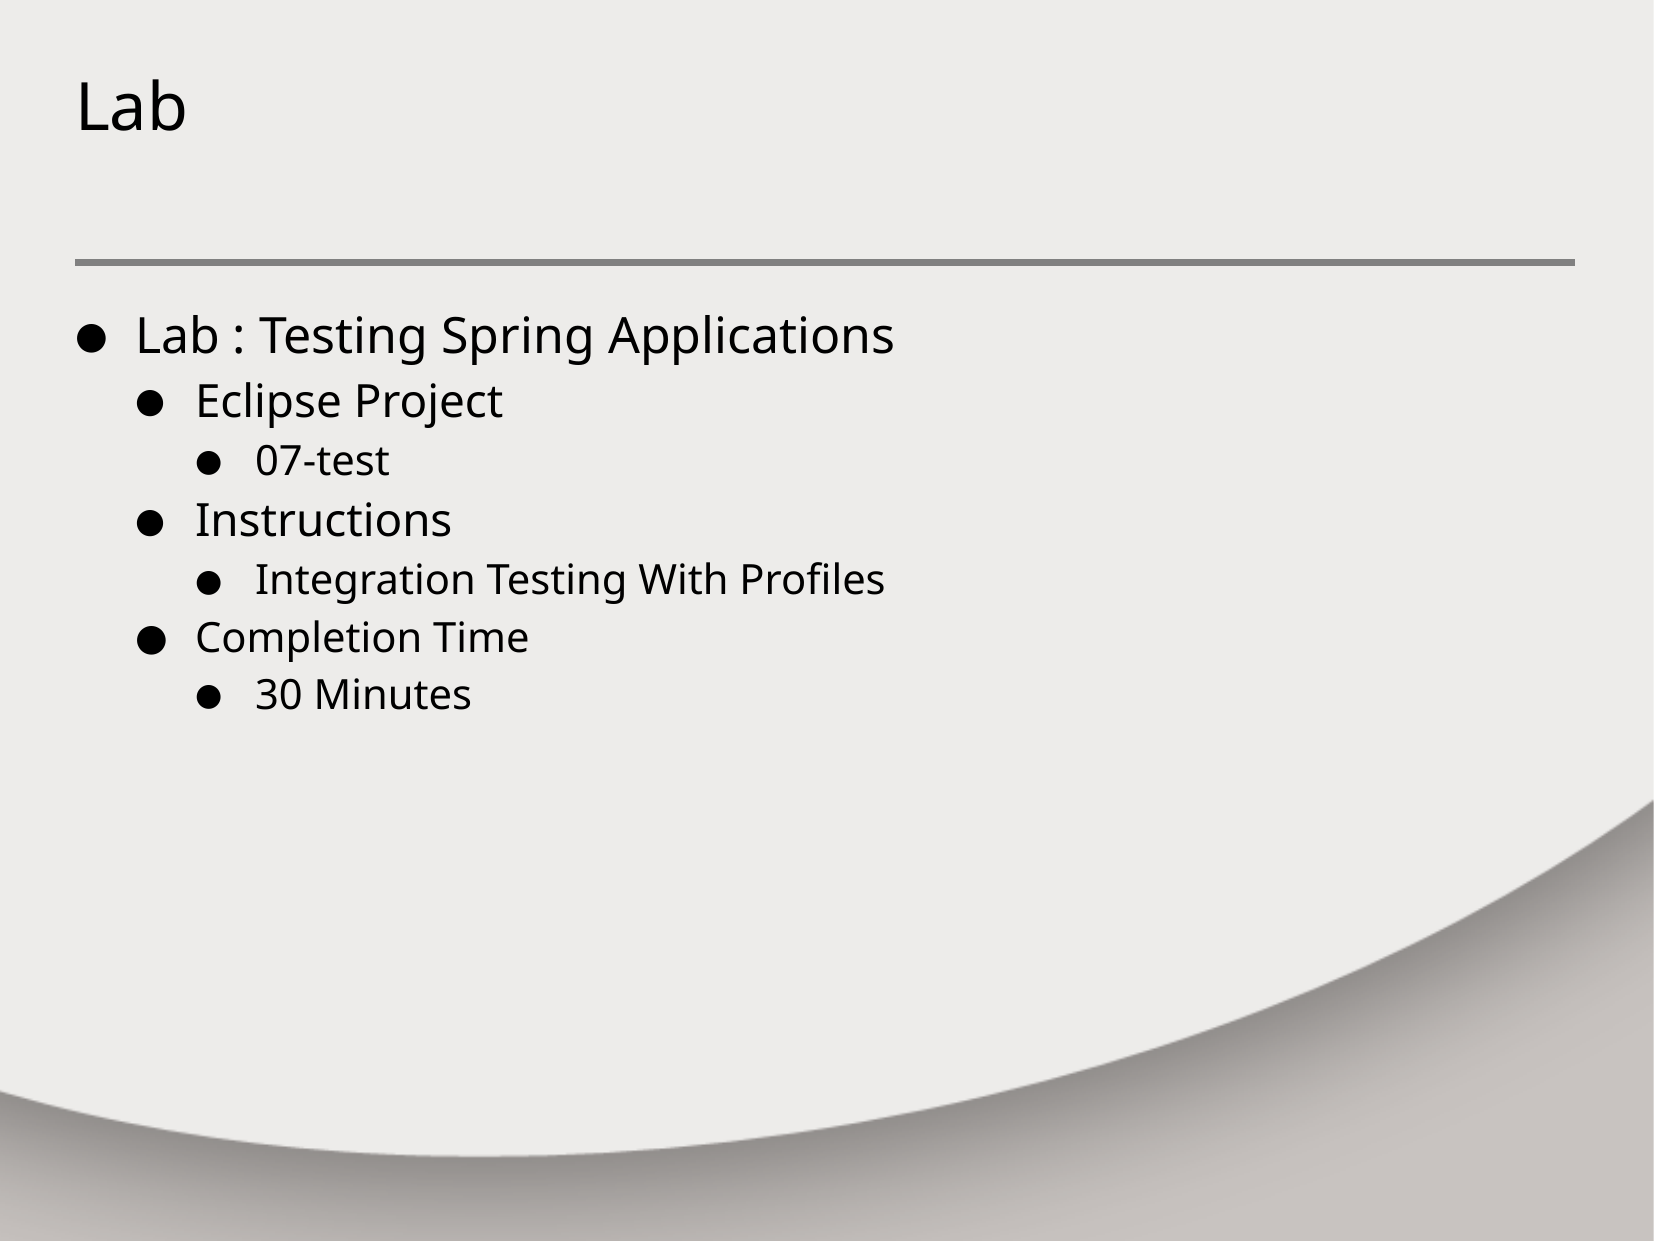

# Lab
Lab : Testing Spring Applications
Eclipse Project
07-test
Instructions
Integration Testing With Profiles
Completion Time
30 Minutes